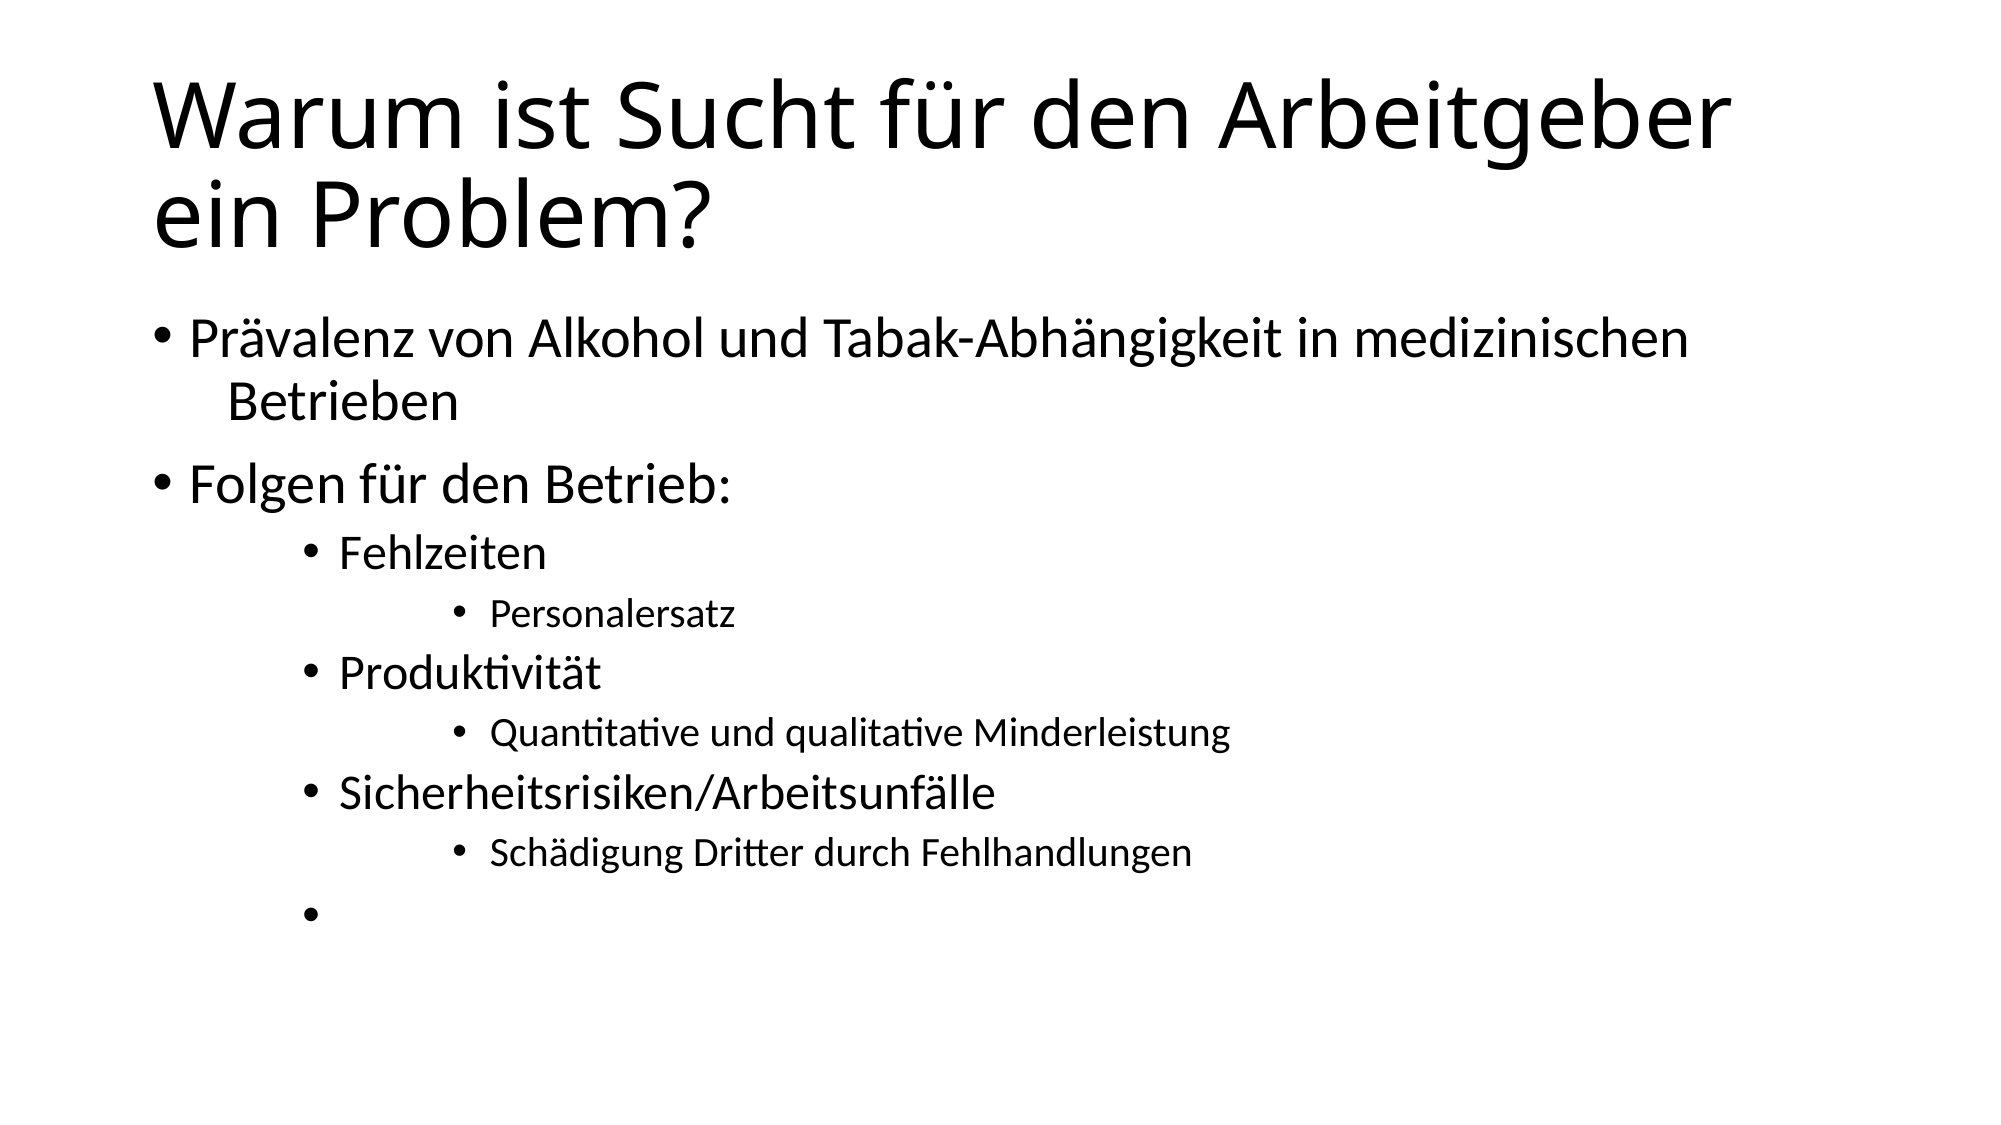

# Warum ist Sucht für den Arbeitgeber ein Problem?
Prävalenz von Alkohol und Tabak-Abhängigkeit in medizinischen Betrieben
Folgen für den Betrieb:
Fehlzeiten
Personalersatz
Produktivität
Quantitative und qualitative Minderleistung
Sicherheitsrisiken/Arbeitsunfälle
Schädigung Dritter durch Fehlhandlungen